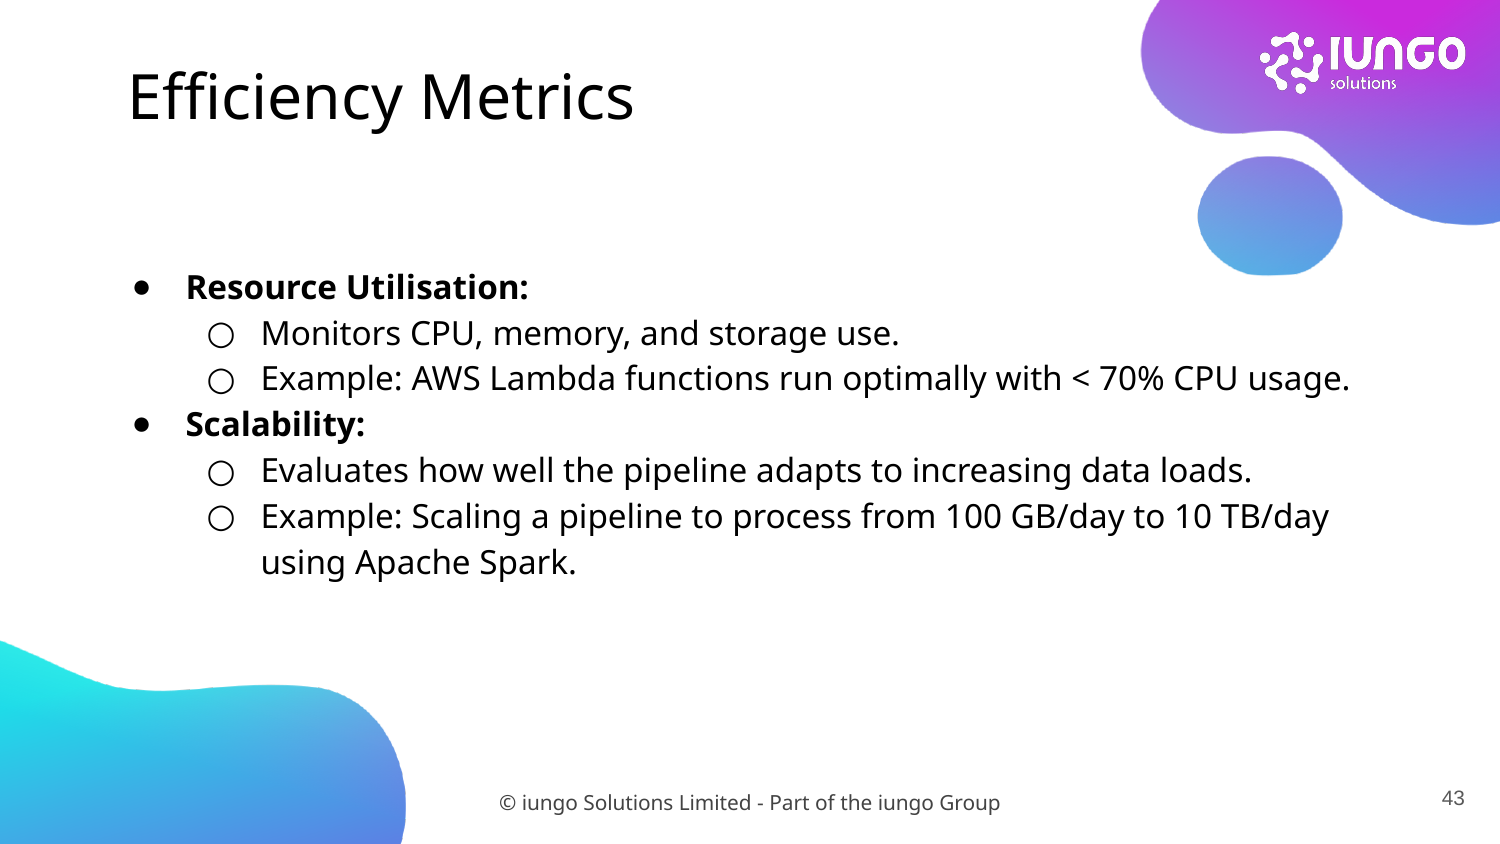

# Efficiency Metrics
Resource Utilisation:
Monitors CPU, memory, and storage use.
Example: AWS Lambda functions run optimally with < 70% CPU usage.
Scalability:
Evaluates how well the pipeline adapts to increasing data loads.
Example: Scaling a pipeline to process from 100 GB/day to 10 TB/day using Apache Spark.